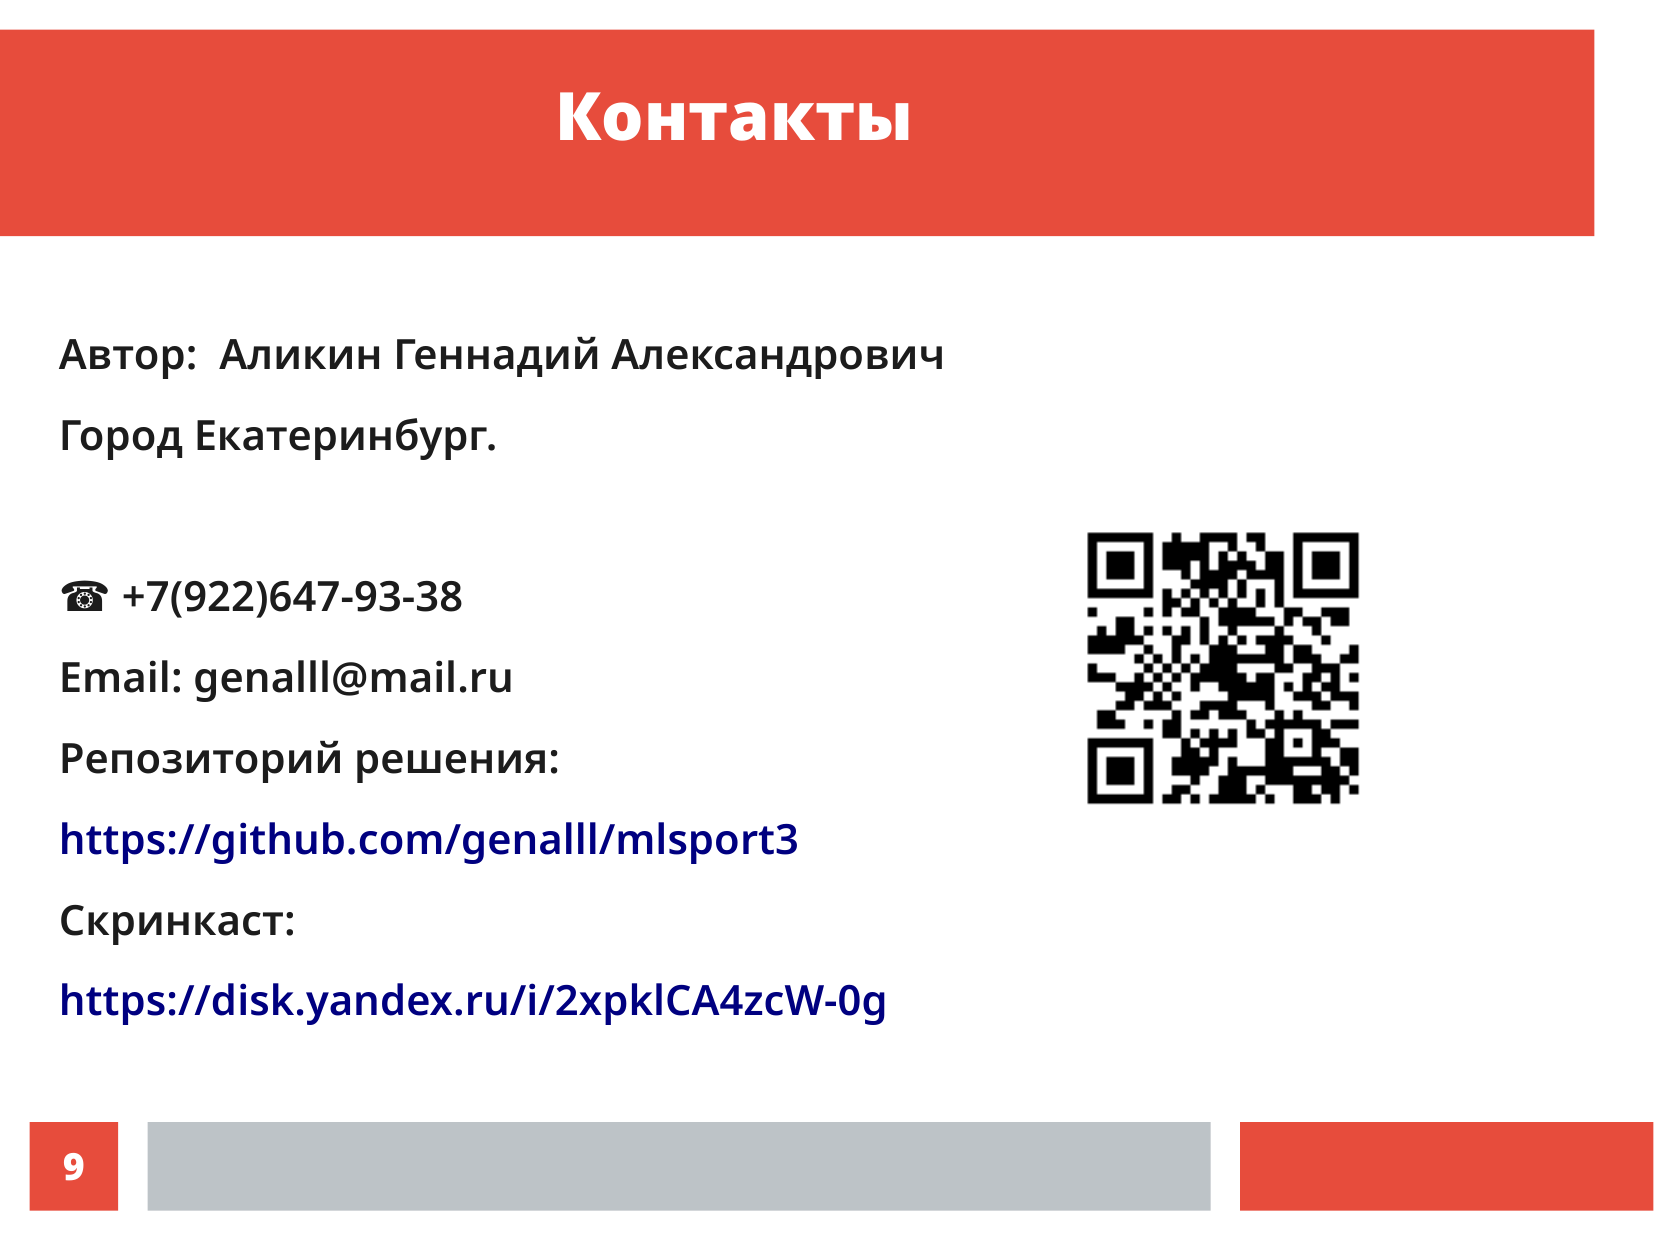

# Контакты
Автор: Аликин Геннадий Александрович
Город Екатеринбург.
☎ +7(922)647-93-38
Email: genalll@mail.ru
Репозиторий решения:
https://github.com/genalll/mlsport3
Скринкаст:
https://disk.yandex.ru/i/2xpklCA4zcW-0g
9